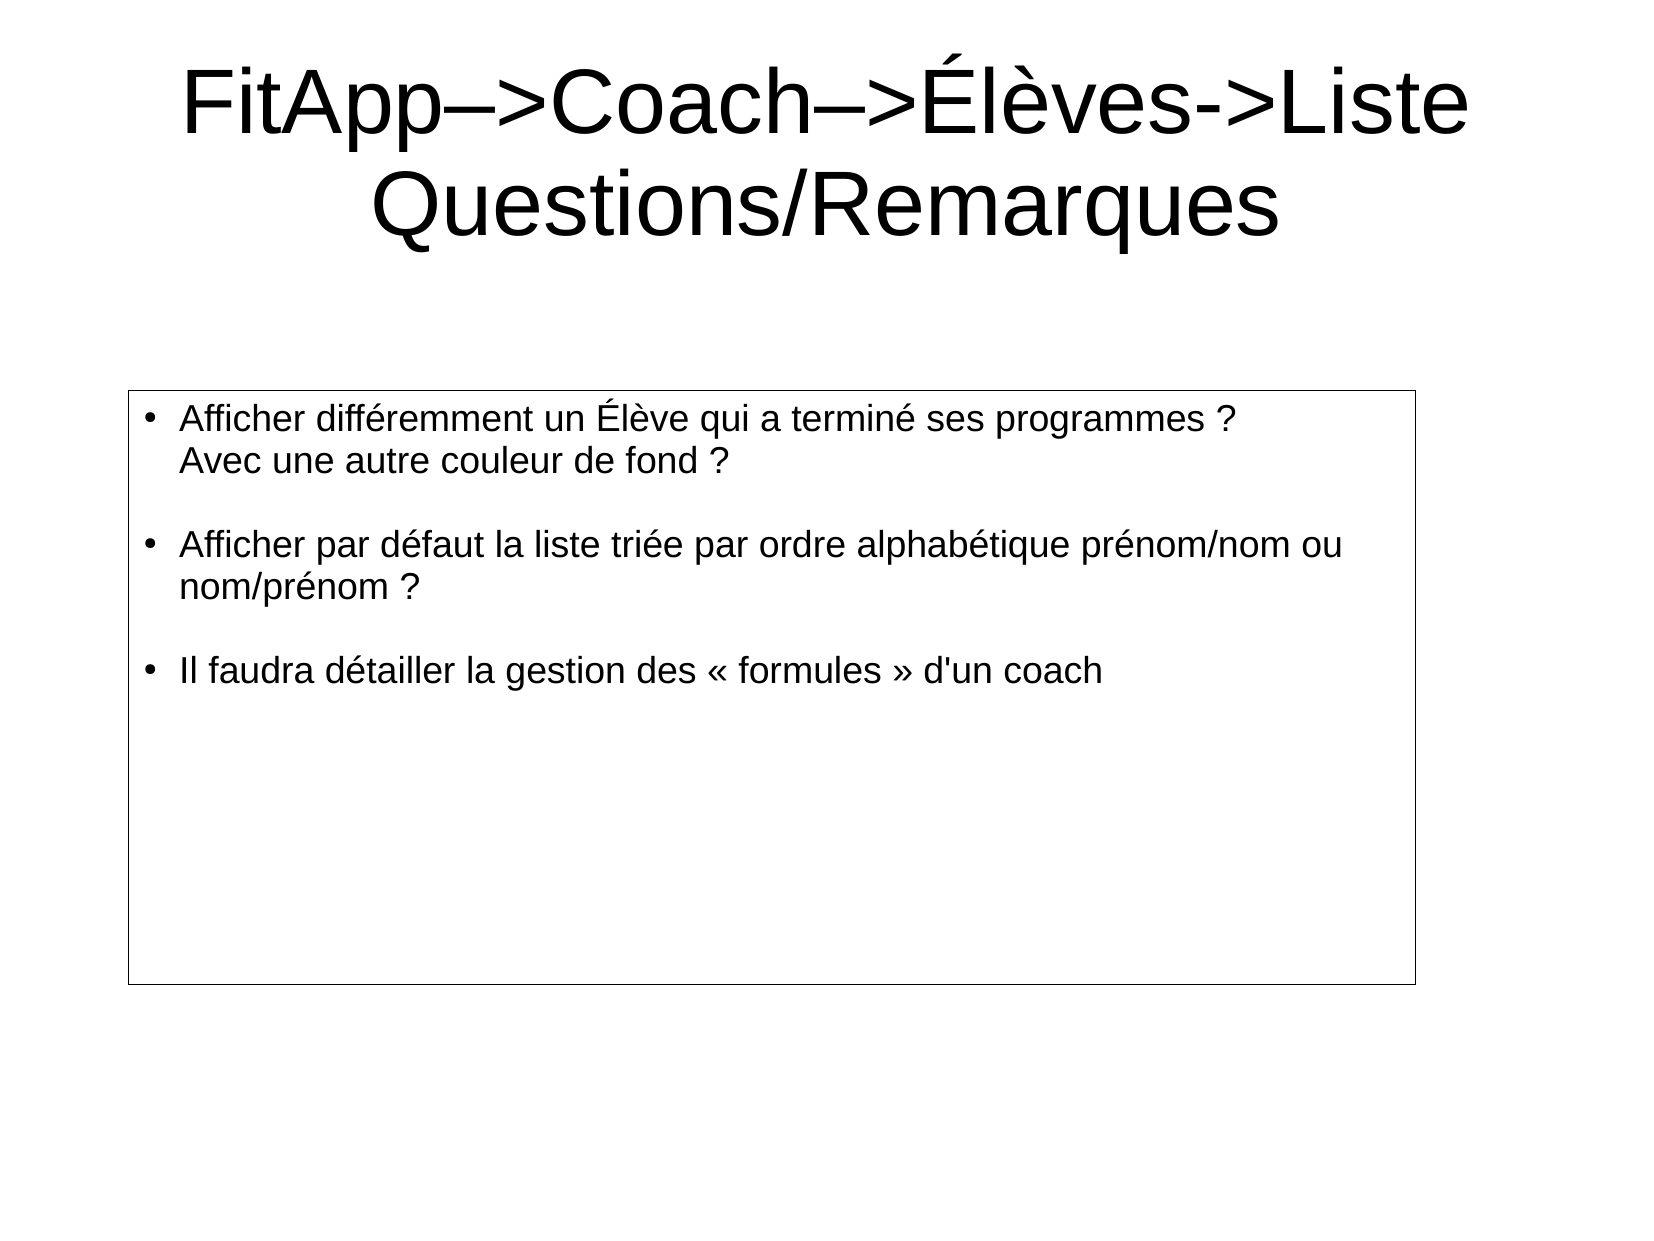

# FitApp–>Coach–>Élèves->Liste Questions/Remarques
Afficher différemment un Élève qui a terminé ses programmes ?
Avec une autre couleur de fond ?
Afficher par défaut la liste triée par ordre alphabétique prénom/nom ou nom/prénom ?
Il faudra détailler la gestion des « formules » d'un coach